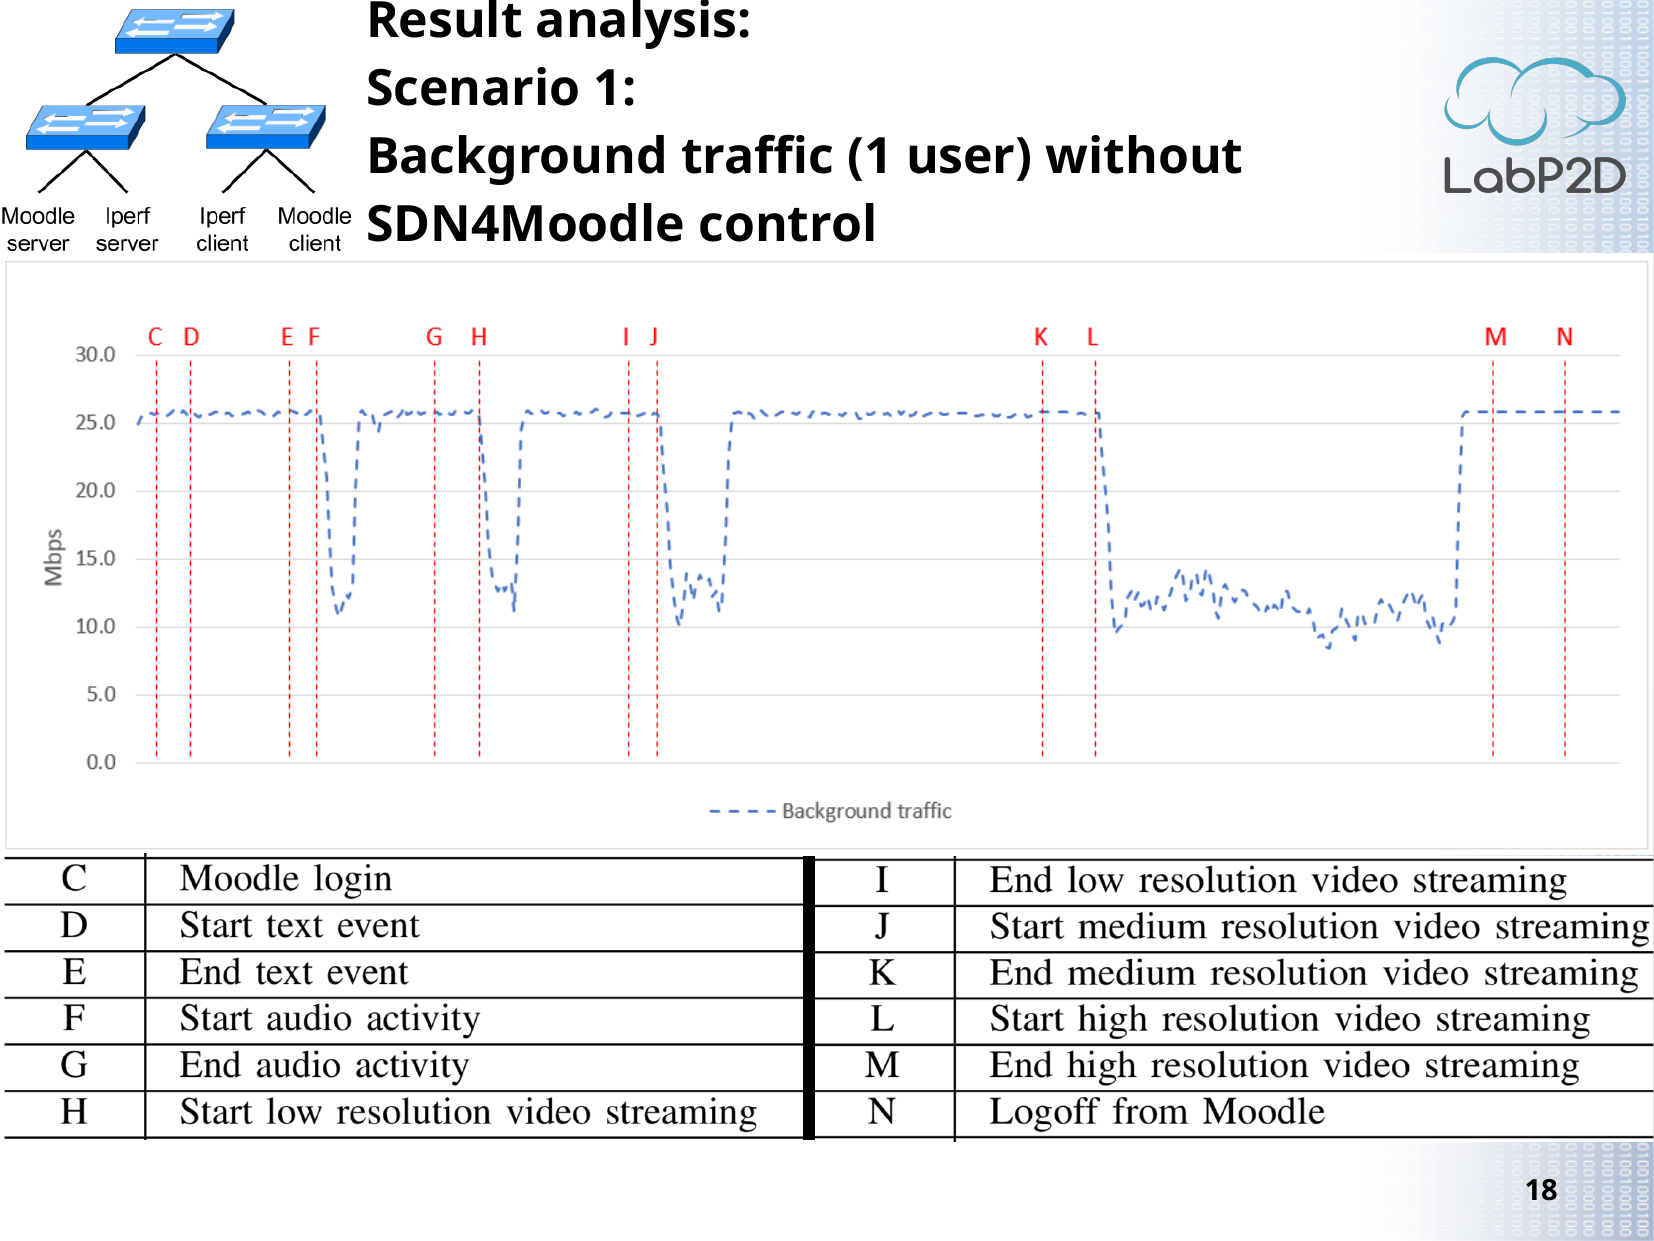

# Result analysis: Scenario 1: Background traffic (1 user) without SDN4Moodle control
18